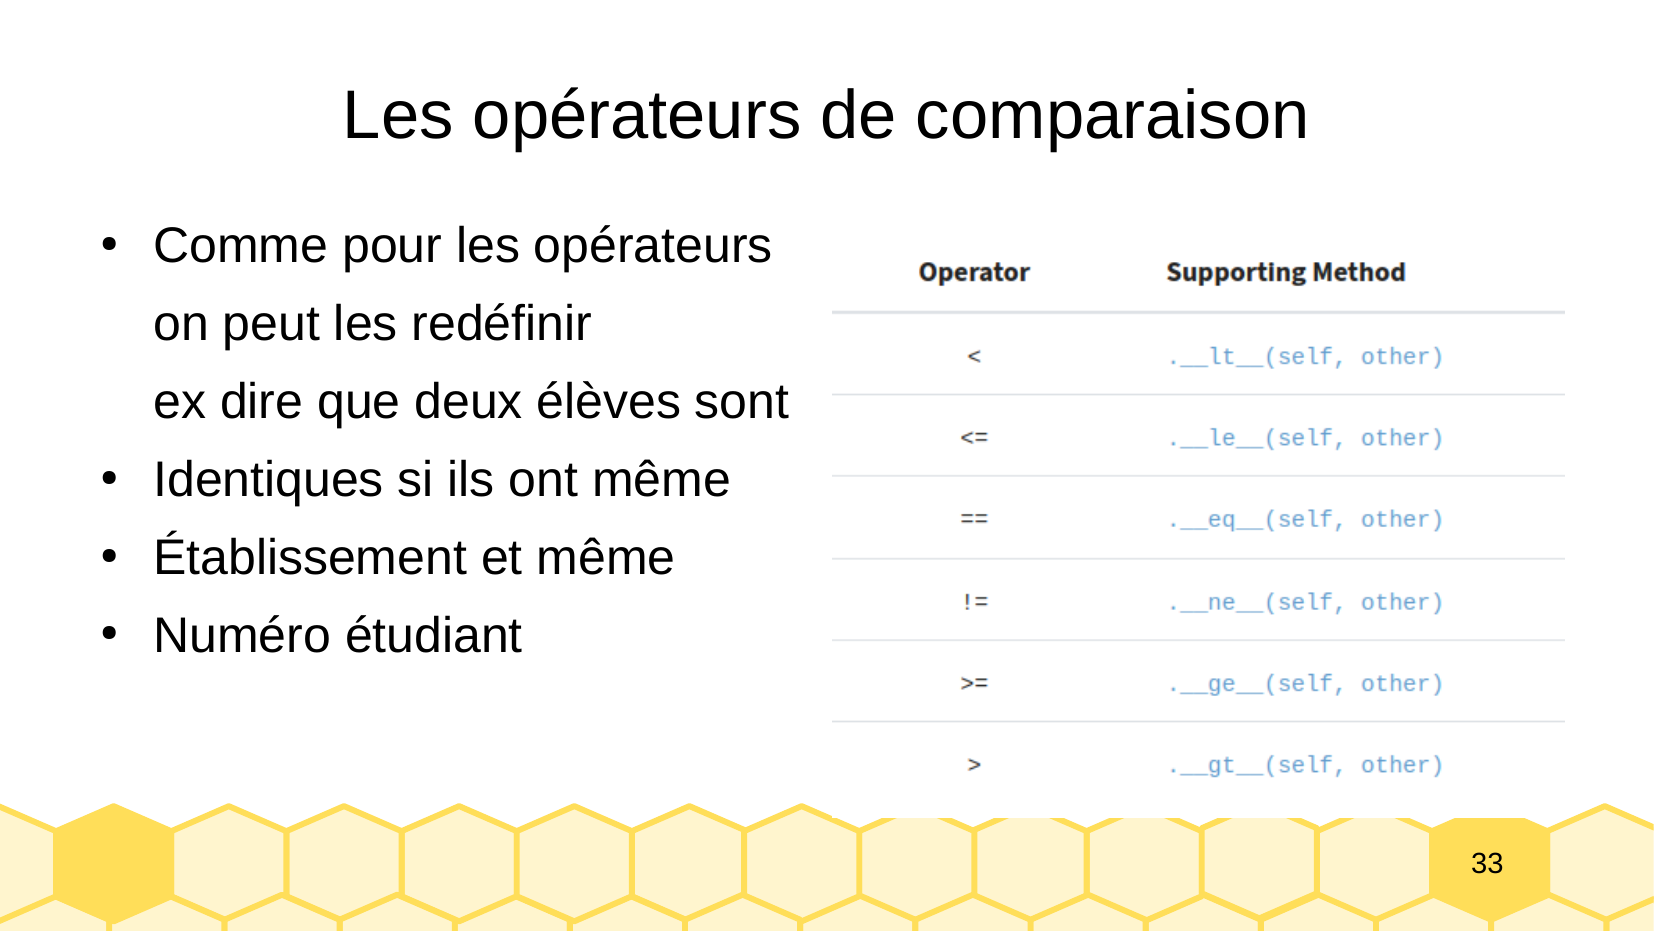

# Les opérateurs de comparaison
Comme pour les opérateurs
on peut les redéfinir
ex dire que deux élèves sont
Identiques si ils ont même
Établissement et même
Numéro étudiant